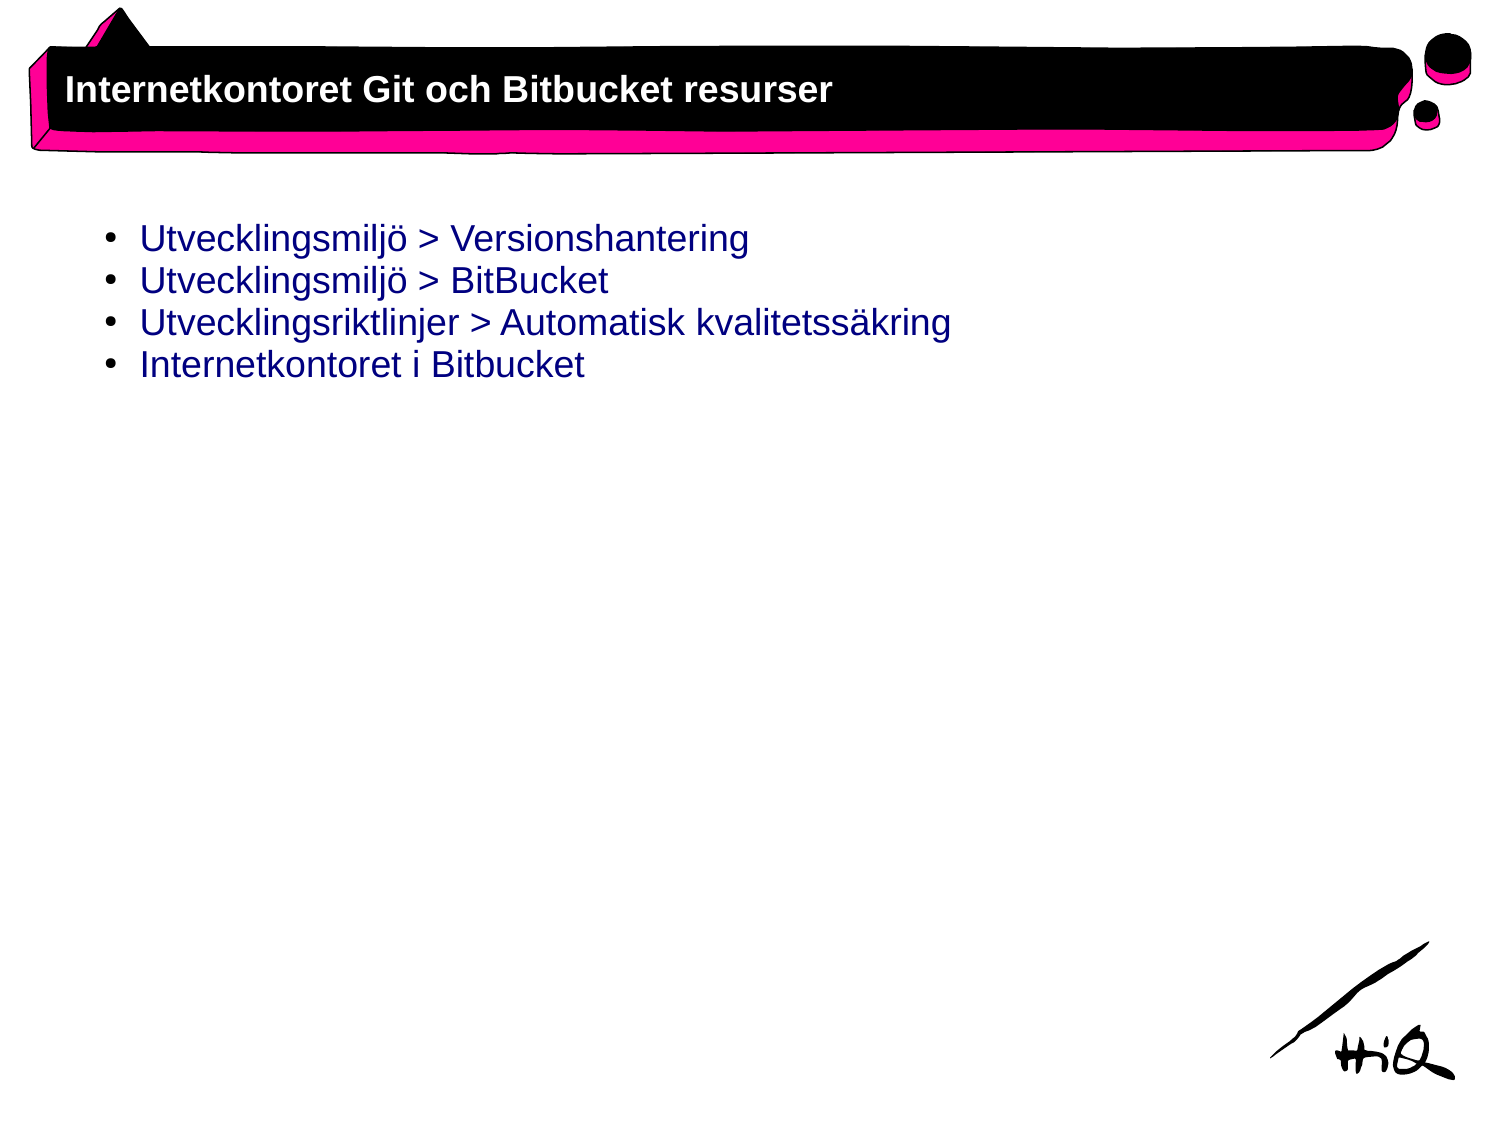

# Internetkontoret Git och Bitbucket resurser
Utvecklingsmiljö > Versionshantering
Utvecklingsmiljö > BitBucket
Utvecklingsriktlinjer > Automatisk kvalitetssäkring
Internetkontoret i Bitbucket